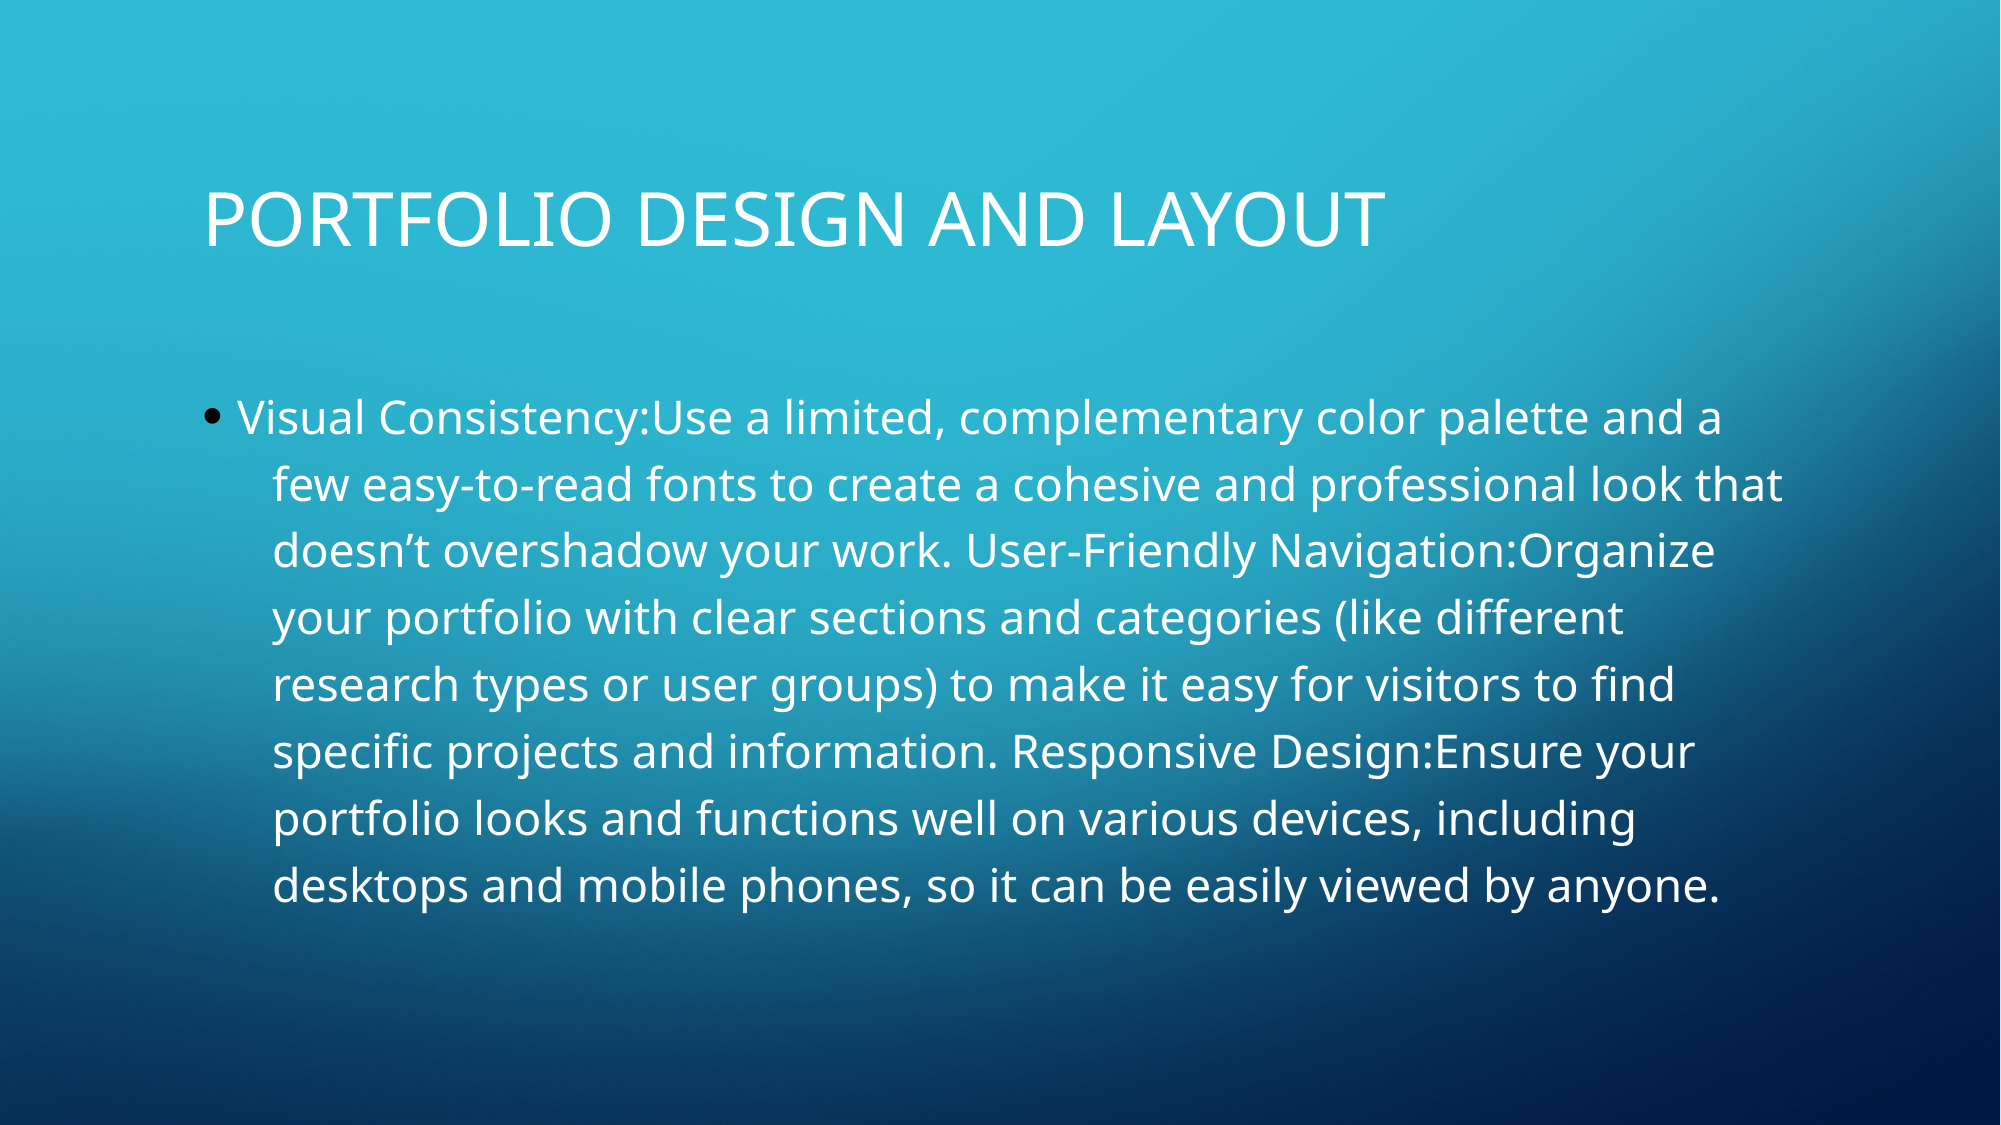

# Portfolio design and layout
Visual Consistency:Use a limited, complementary color palette and a few easy-to-read fonts to create a cohesive and professional look that doesn’t overshadow your work. User-Friendly Navigation:Organize your portfolio with clear sections and categories (like different research types or user groups) to make it easy for visitors to find specific projects and information. Responsive Design:Ensure your portfolio looks and functions well on various devices, including desktops and mobile phones, so it can be easily viewed by anyone.